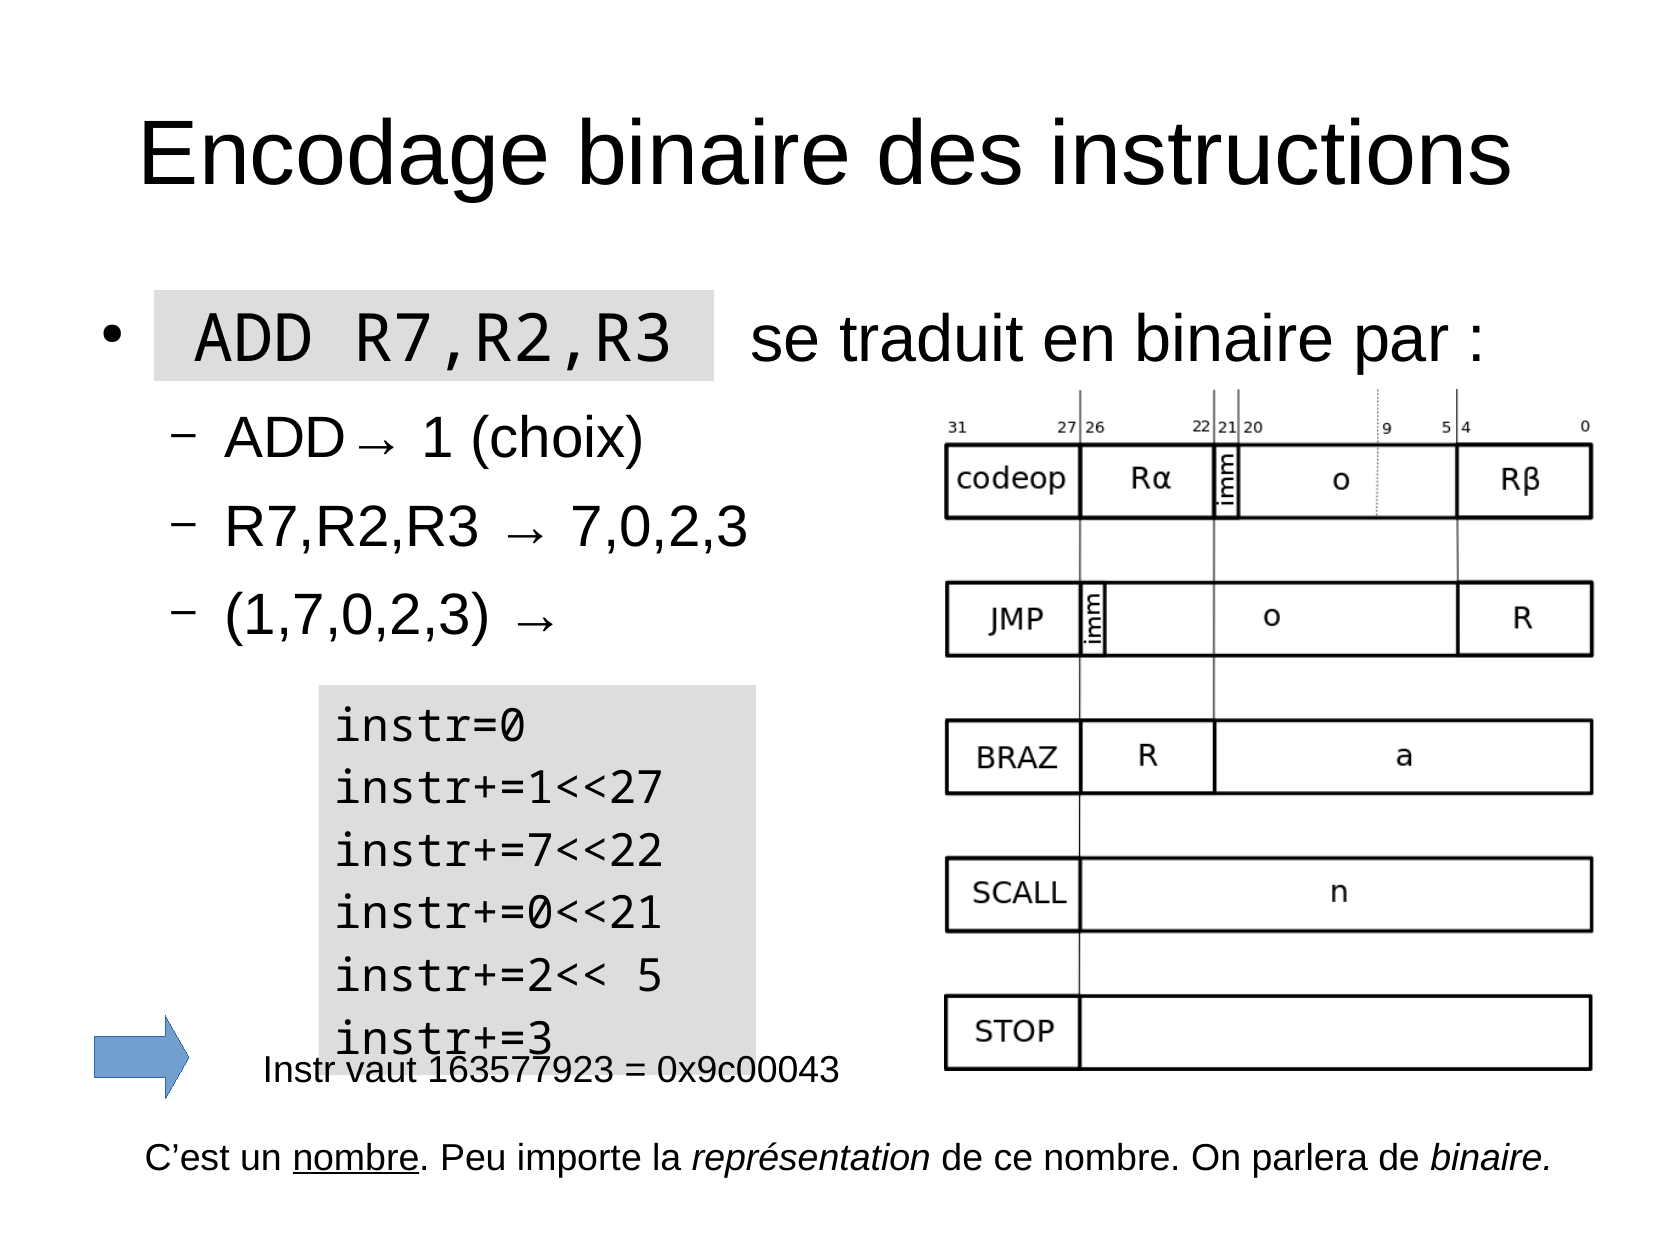

# Encodage binaire des instructions
 ADD R7,R2,R3 se traduit en binaire par :
ADD→ 1 (choix)
R7,R2,R3 → 7,0,2,3
(1,7,0,2,3) →
instr=0
instr+=1<<27
instr+=7<<22
instr+=0<<21
instr+=2<< 5
instr+=3
Instr vaut 163577923 = 0x9c00043
C’est un nombre. Peu importe la représentation de ce nombre. On parlera de binaire.